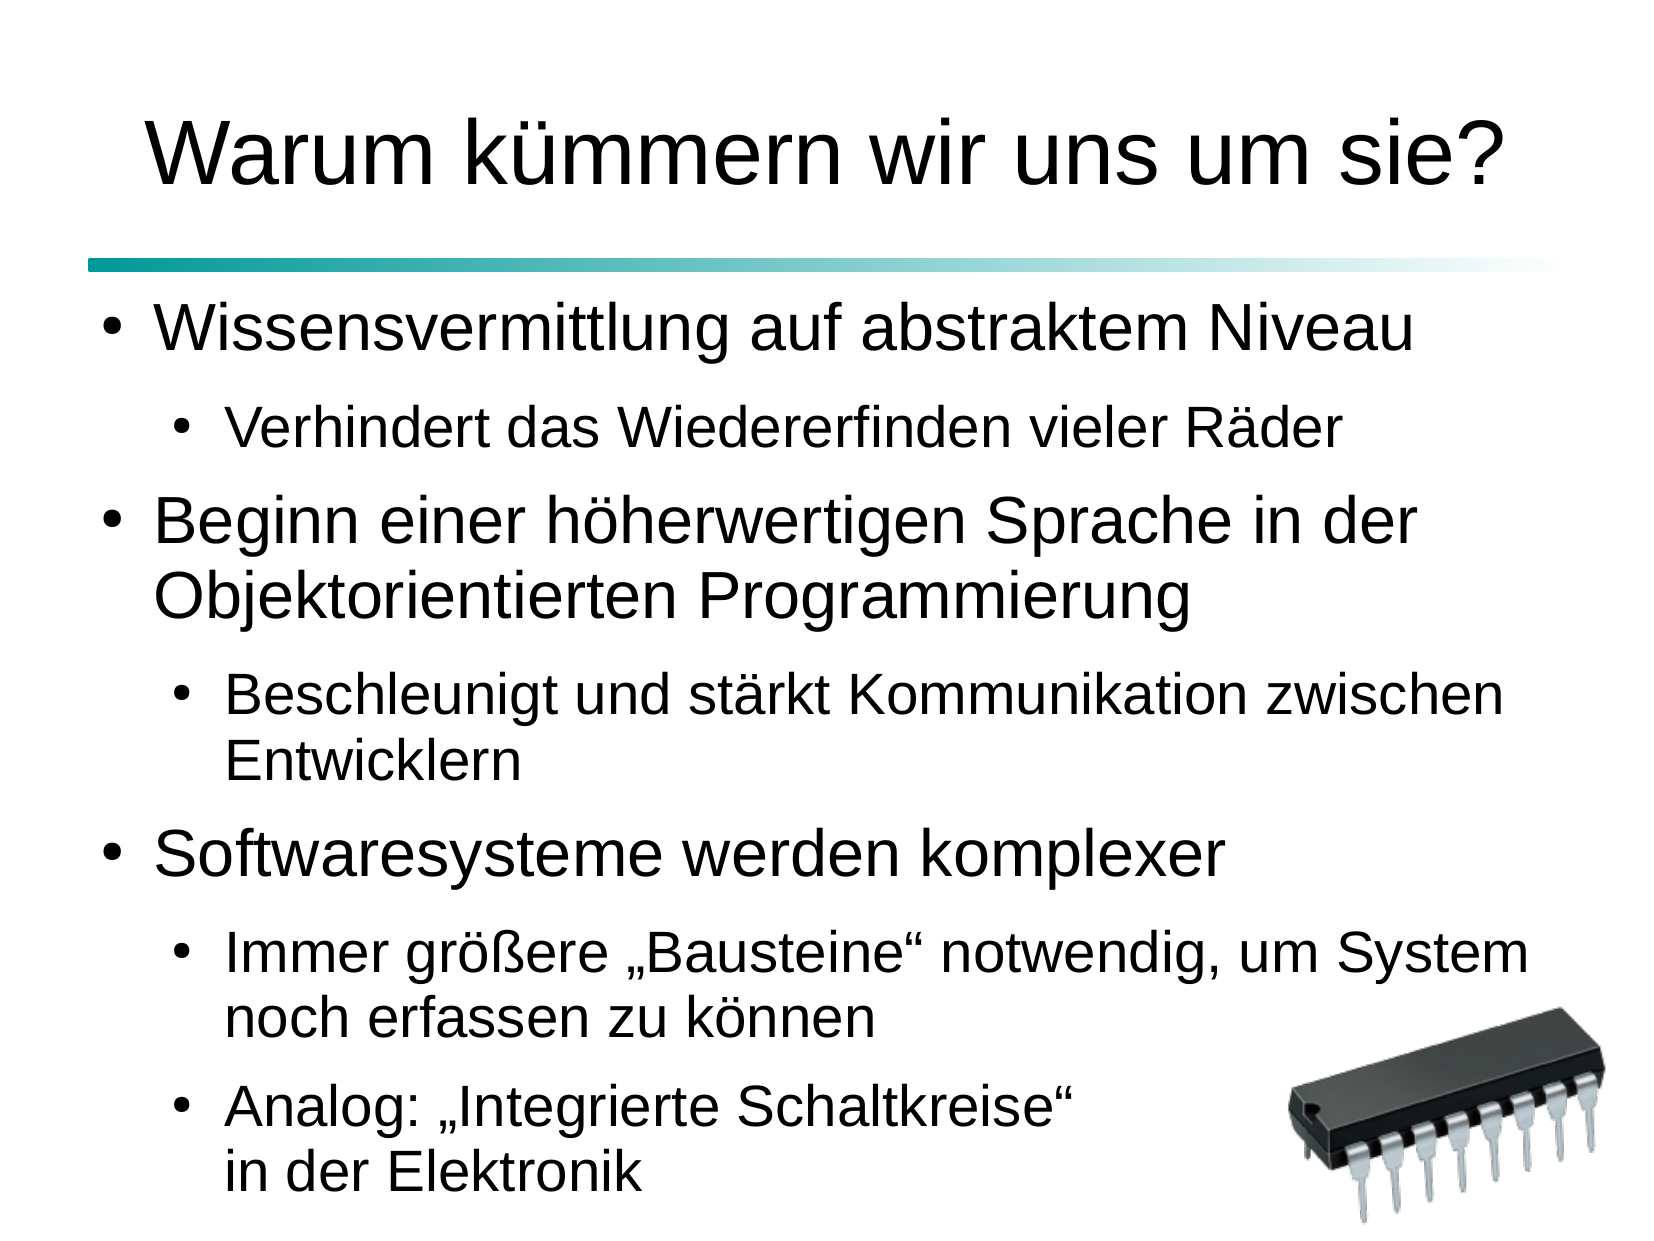

# Warum kümmern wir uns um sie?
Wissensvermittlung auf abstraktem Niveau
Verhindert das Wiedererfinden vieler Räder
Beginn einer höherwertigen Sprache in der Objektorientierten Programmierung
Beschleunigt und stärkt Kommunikation zwischen Entwicklern
Softwaresysteme werden komplexer
Immer größere „Bausteine“ notwendig, um System noch erfassen zu können
Analog: „Integrierte Schaltkreise“
in der Elektronik